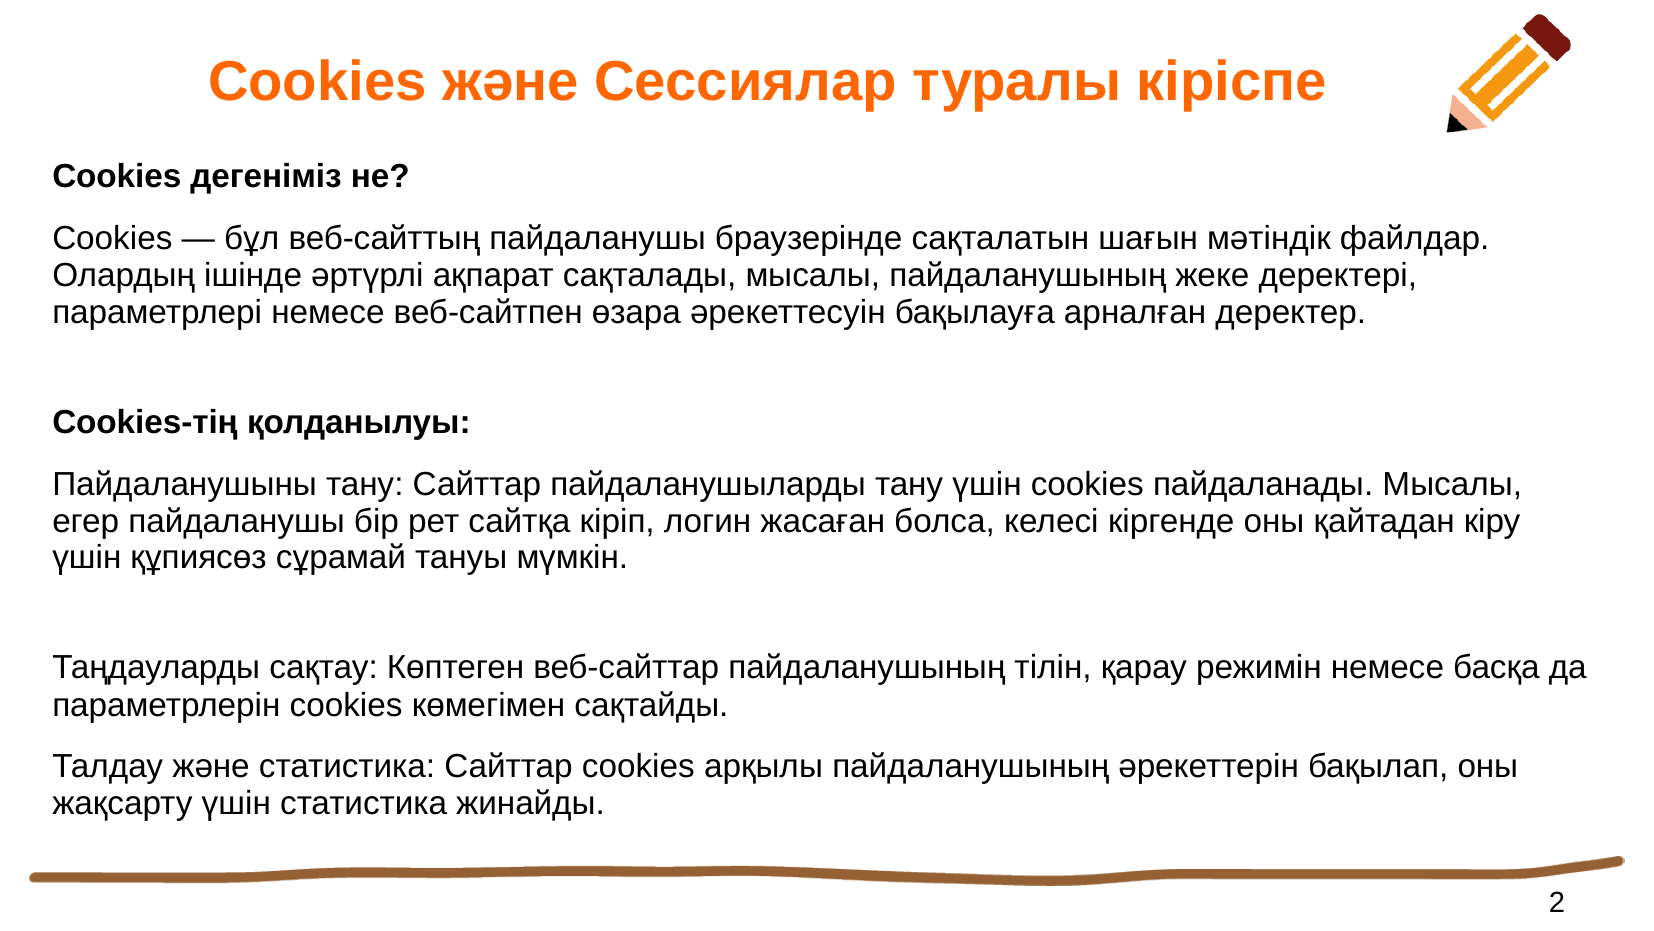

# Cookies және Сессиялар туралы кіріспе
Cookies дегеніміз не?
Cookies — бұл веб-сайттың пайдаланушы браузерінде сақталатын шағын мәтіндік файлдар. Олардың ішінде әртүрлі ақпарат сақталады, мысалы, пайдаланушының жеке деректері, параметрлері немесе веб-сайтпен өзара әрекеттесуін бақылауға арналған деректер.
Cookies-тің қолданылуы:
Пайдаланушыны тану: Сайттар пайдаланушыларды тану үшін cookies пайдаланады. Мысалы, егер пайдаланушы бір рет сайтқа кіріп, логин жасаған болса, келесі кіргенде оны қайтадан кіру үшін құпиясөз сұрамай тануы мүмкін.
Таңдауларды сақтау: Көптеген веб-сайттар пайдаланушының тілін, қарау режимін немесе басқа да параметрлерін cookies көмегімен сақтайды.
Талдау және статистика: Сайттар cookies арқылы пайдаланушының әрекеттерін бақылап, оны жақсарту үшін статистика жинайды.
2